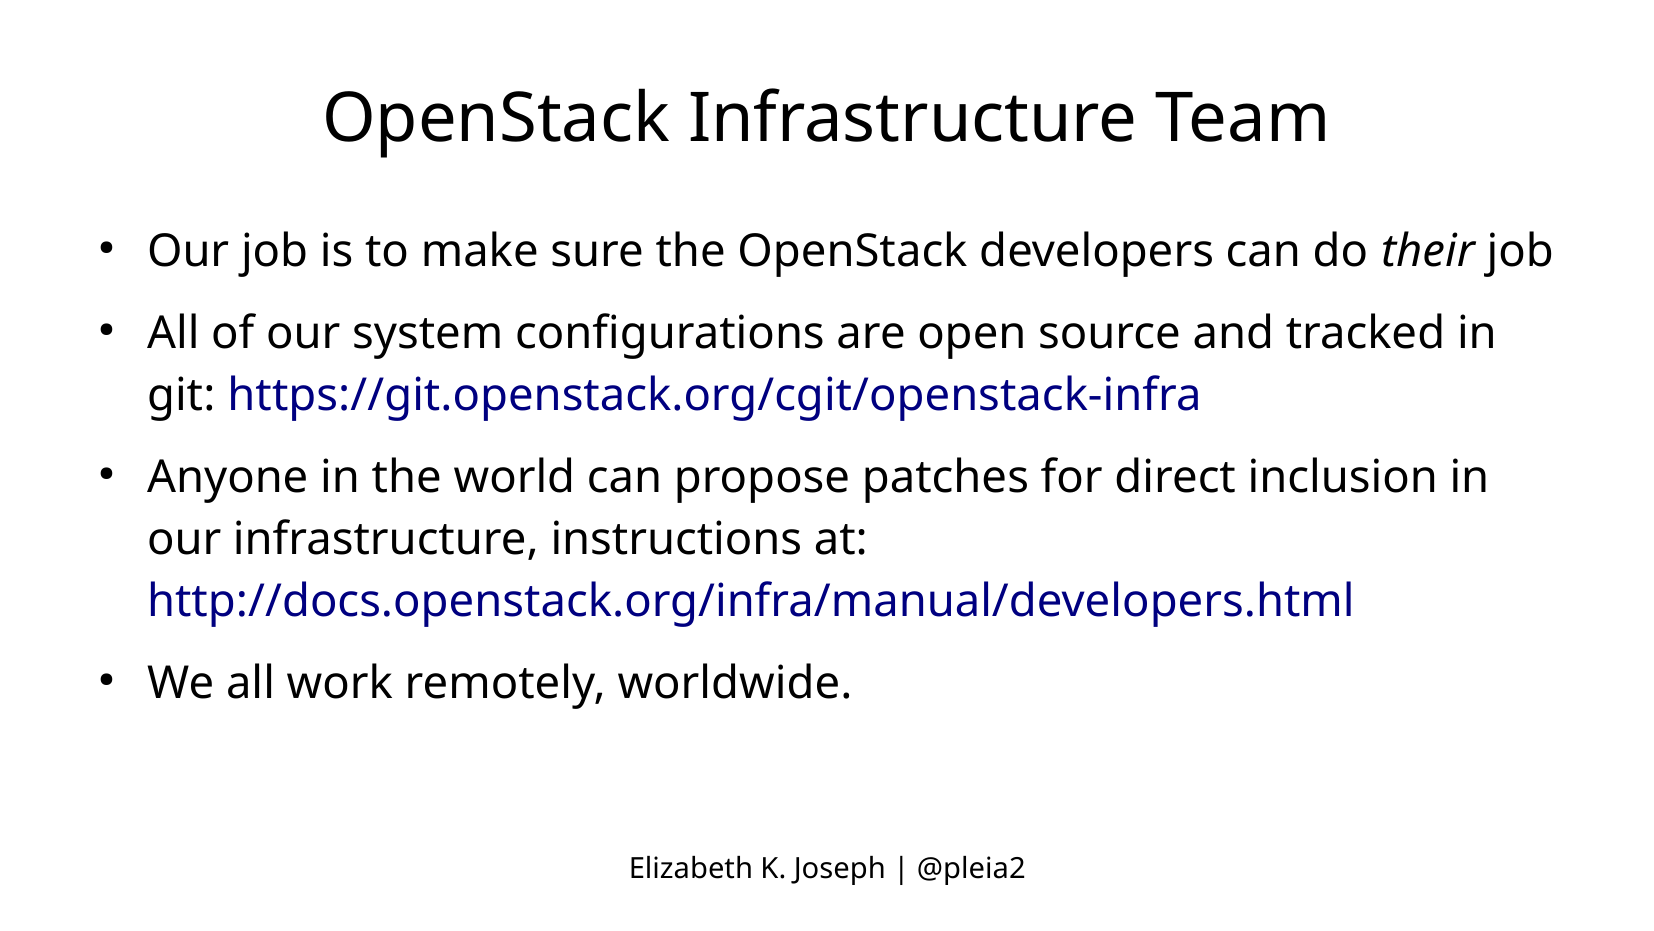

# OpenStack Infrastructure Team
Our job is to make sure the OpenStack developers can do their job
All of our system configurations are open source and tracked in git: https://git.openstack.org/cgit/openstack-infra
Anyone in the world can propose patches for direct inclusion in our infrastructure, instructions at: http://docs.openstack.org/infra/manual/developers.html
We all work remotely, worldwide.
Elizabeth K. Joseph | @pleia2